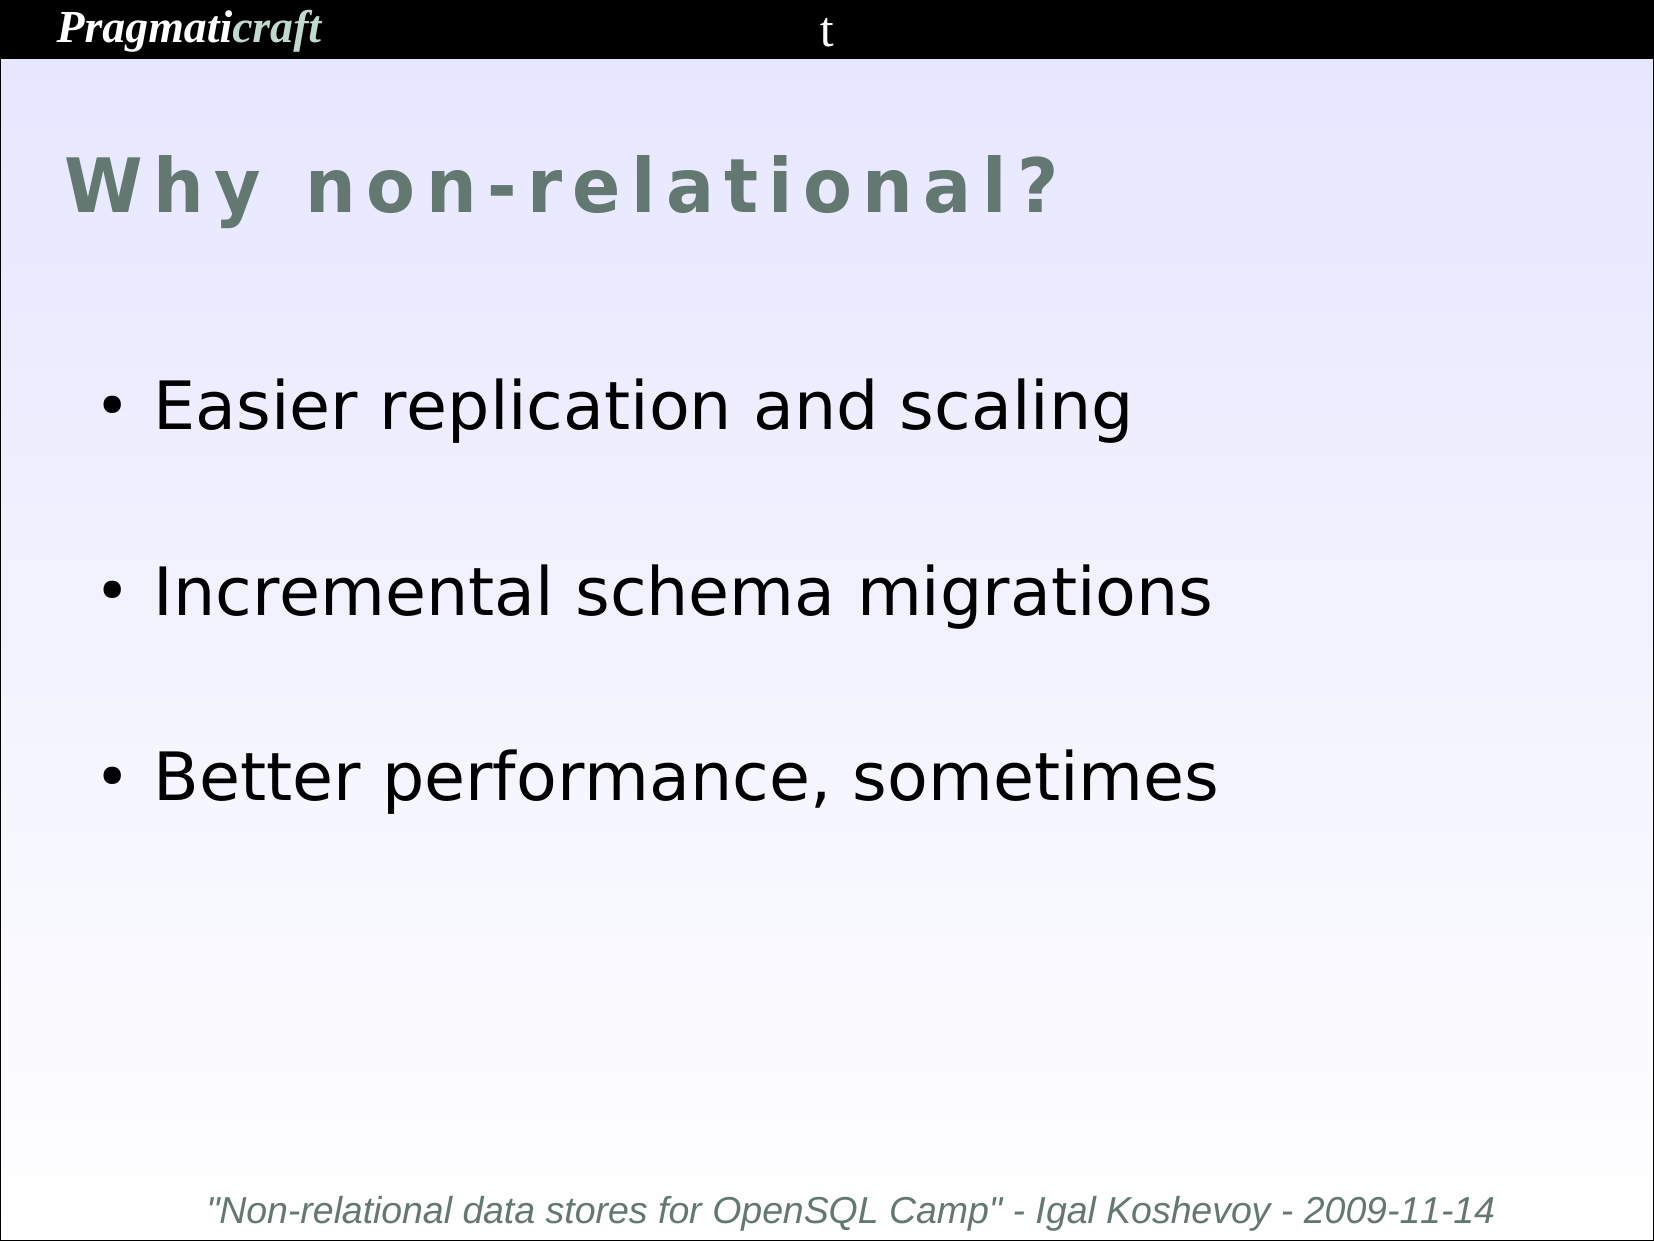

# Why non-relational?
Easier replication and scaling
Incremental schema migrations
Better performance, sometimes